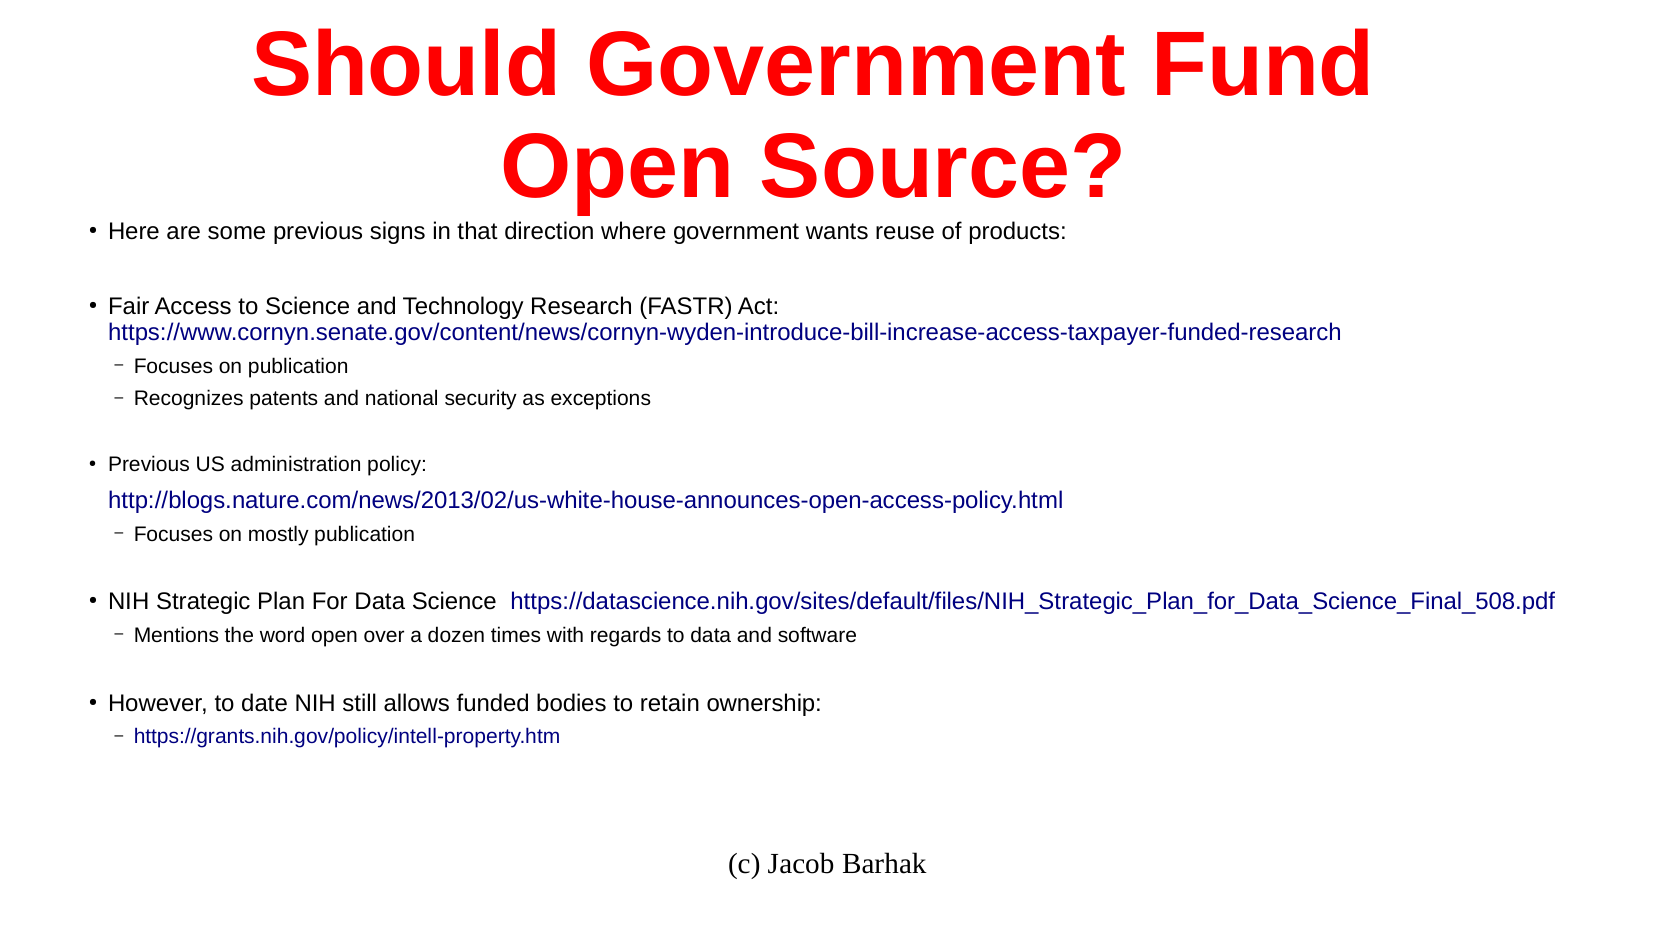

# Should Government Fund Open Source?
Here are some previous signs in that direction where government wants reuse of products:
Fair Access to Science and Technology Research (FASTR) Act: https://www.cornyn.senate.gov/content/news/cornyn-wyden-introduce-bill-increase-access-taxpayer-funded-research
Focuses on publication
Recognizes patents and national security as exceptions
Previous US administration policy:
http://blogs.nature.com/news/2013/02/us-white-house-announces-open-access-policy.html
Focuses on mostly publication
NIH Strategic Plan For Data Science https://datascience.nih.gov/sites/default/files/NIH_Strategic_Plan_for_Data_Science_Final_508.pdf
Mentions the word open over a dozen times with regards to data and software
However, to date NIH still allows funded bodies to retain ownership:
https://grants.nih.gov/policy/intell-property.htm